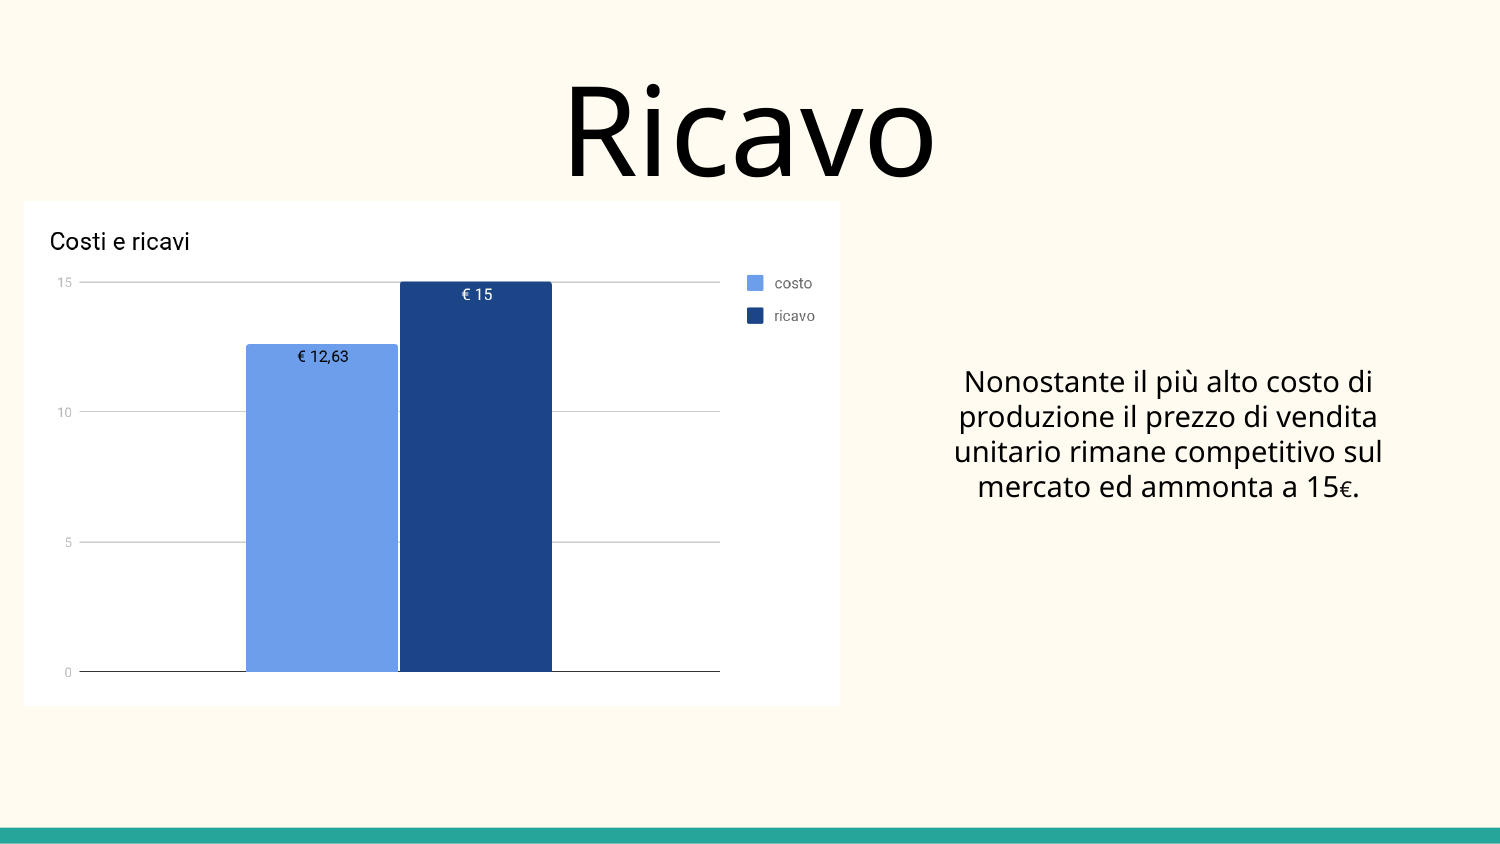

# Ricavo
Nonostante il più alto costo di produzione il prezzo di vendita unitario rimane competitivo sul mercato ed ammonta a 15€.